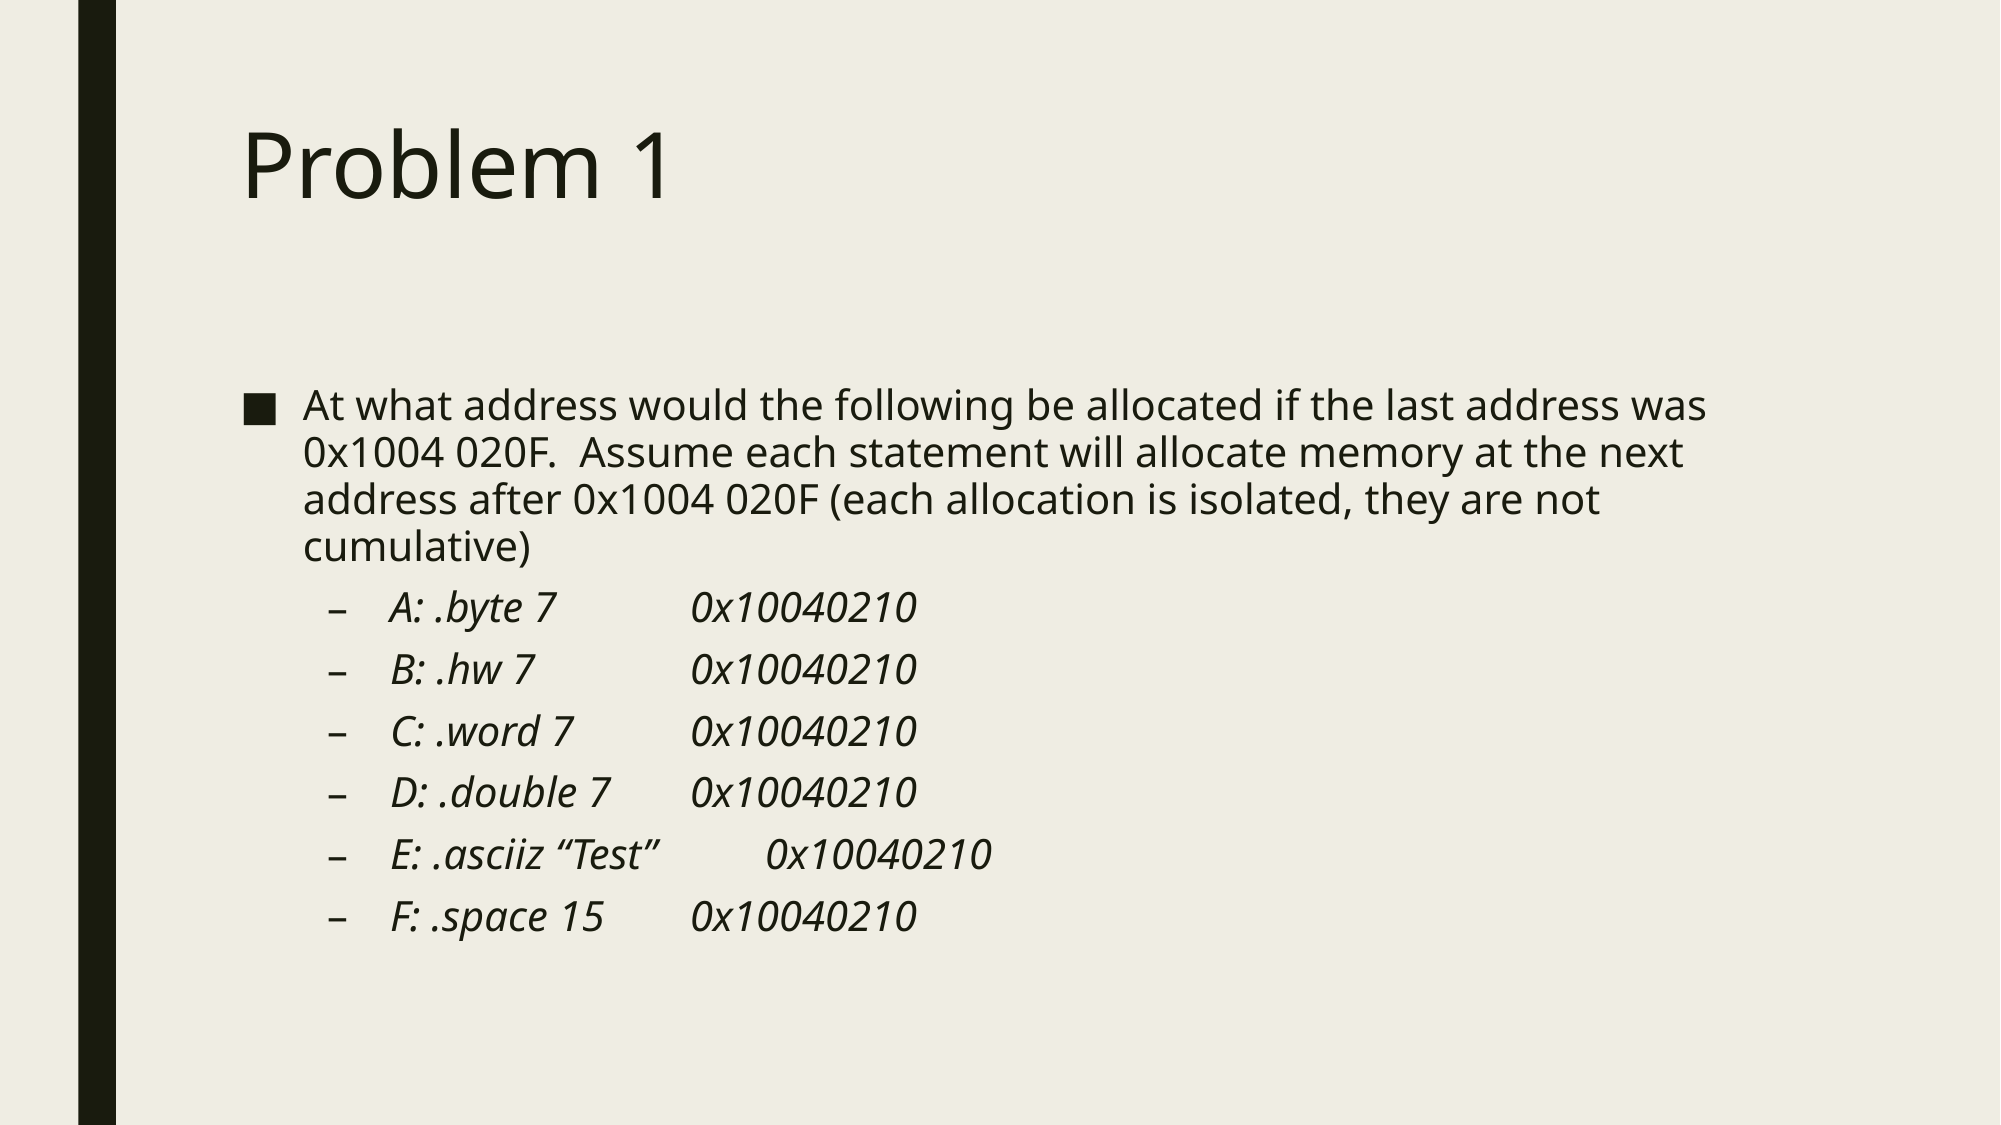

# Problem 1
At what address would the following be allocated if the last address was 0x1004 020F. Assume each statement will allocate memory at the next address after 0x1004 020F (each allocation is isolated, they are not cumulative)
A: .byte 7		0x10040210
B: .hw 7			0x10040210
C: .word 7		0x10040210
D: .double 7		0x10040210
E: .asciiz “Test” 		0x10040210
F: .space 15		0x10040210